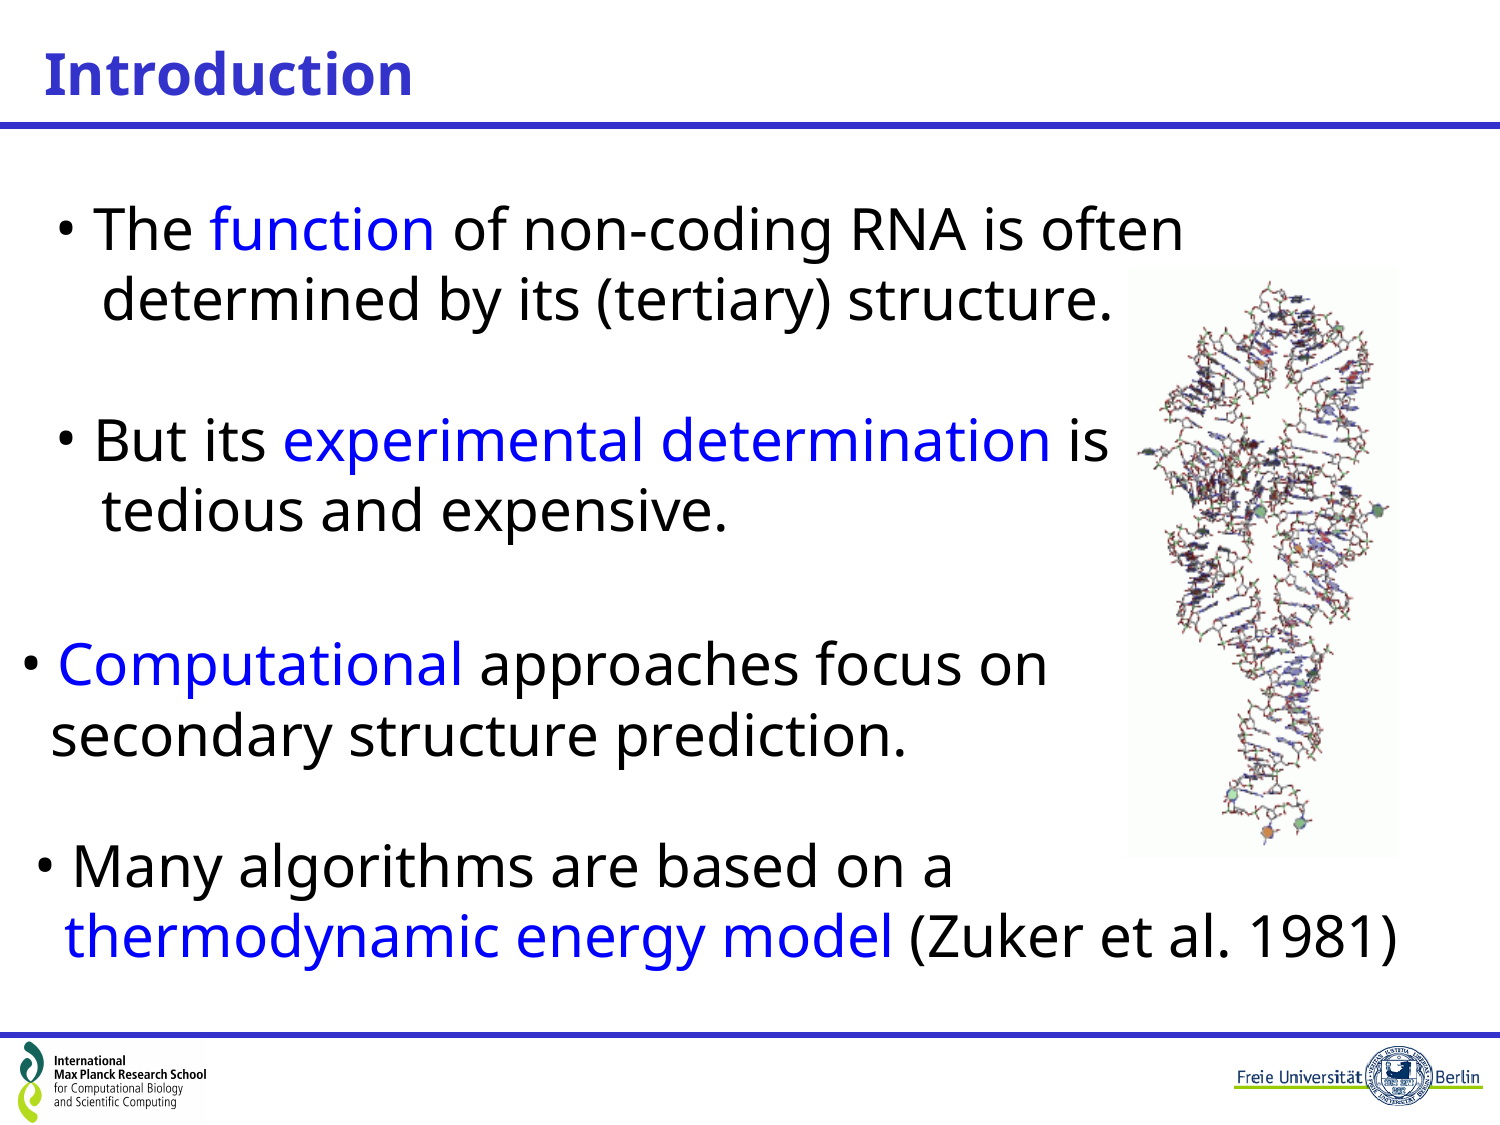

# Introduction
 The function of non-coding RNA is often
 determined by its (tertiary) structure.
 But its experimental determination is
 tedious and expensive.
 Computational approaches focus on
 secondary structure prediction.
 Many algorithms are based on a
 thermodynamic energy model (Zuker et al. 1981)